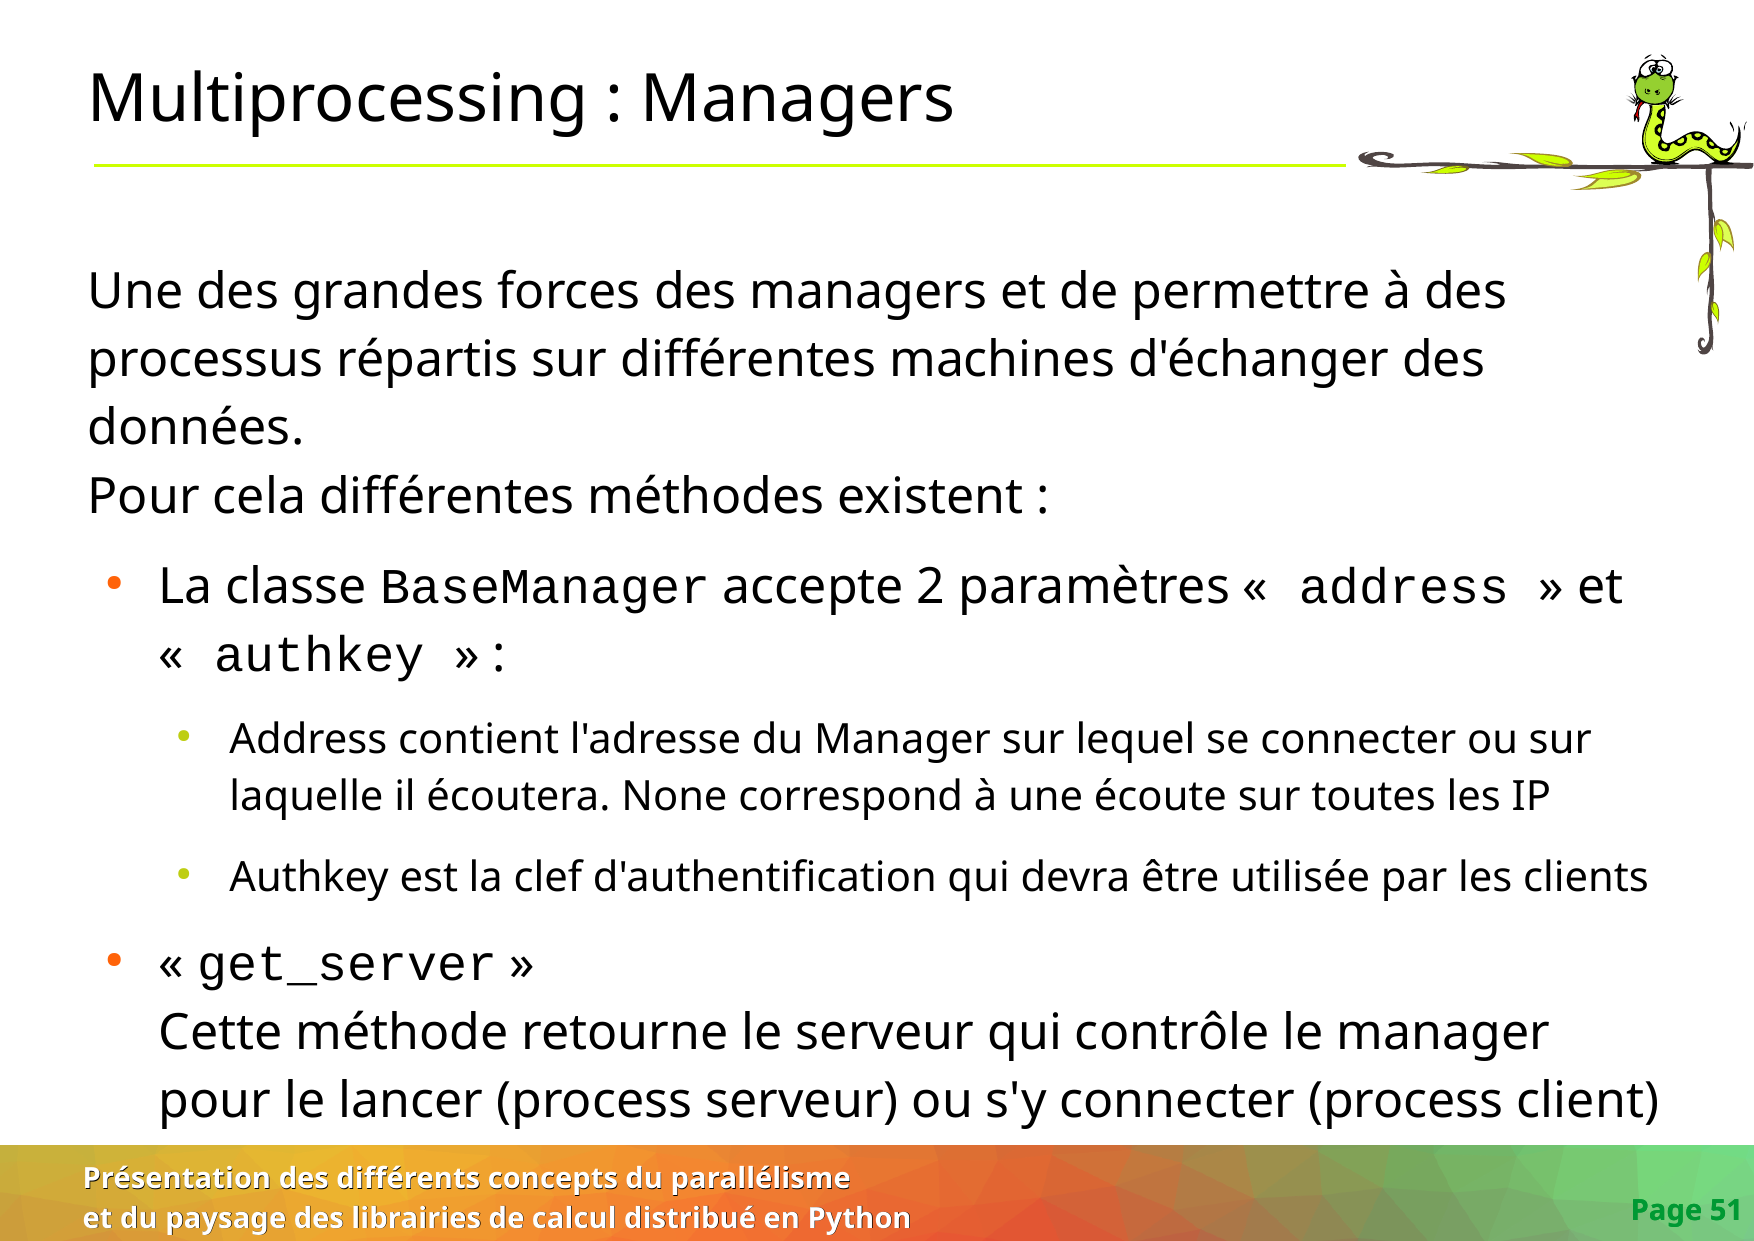

# Multiprocessing : Managers
Une des grandes forces des managers et de permettre à des processus répartis sur différentes machines d'échanger des données.
Pour cela différentes méthodes existent :
La classe BaseManager accepte 2 paramètres « address » et « authkey » :
Address contient l'adresse du Manager sur lequel se connecter ou sur laquelle il écoutera. None correspond à une écoute sur toutes les IP
Authkey est la clef d'authentification qui devra être utilisée par les clients
« get_server »
Cette méthode retourne le serveur qui contrôle le manager pour le lancer (process serveur) ou s'y connecter (process client)
51